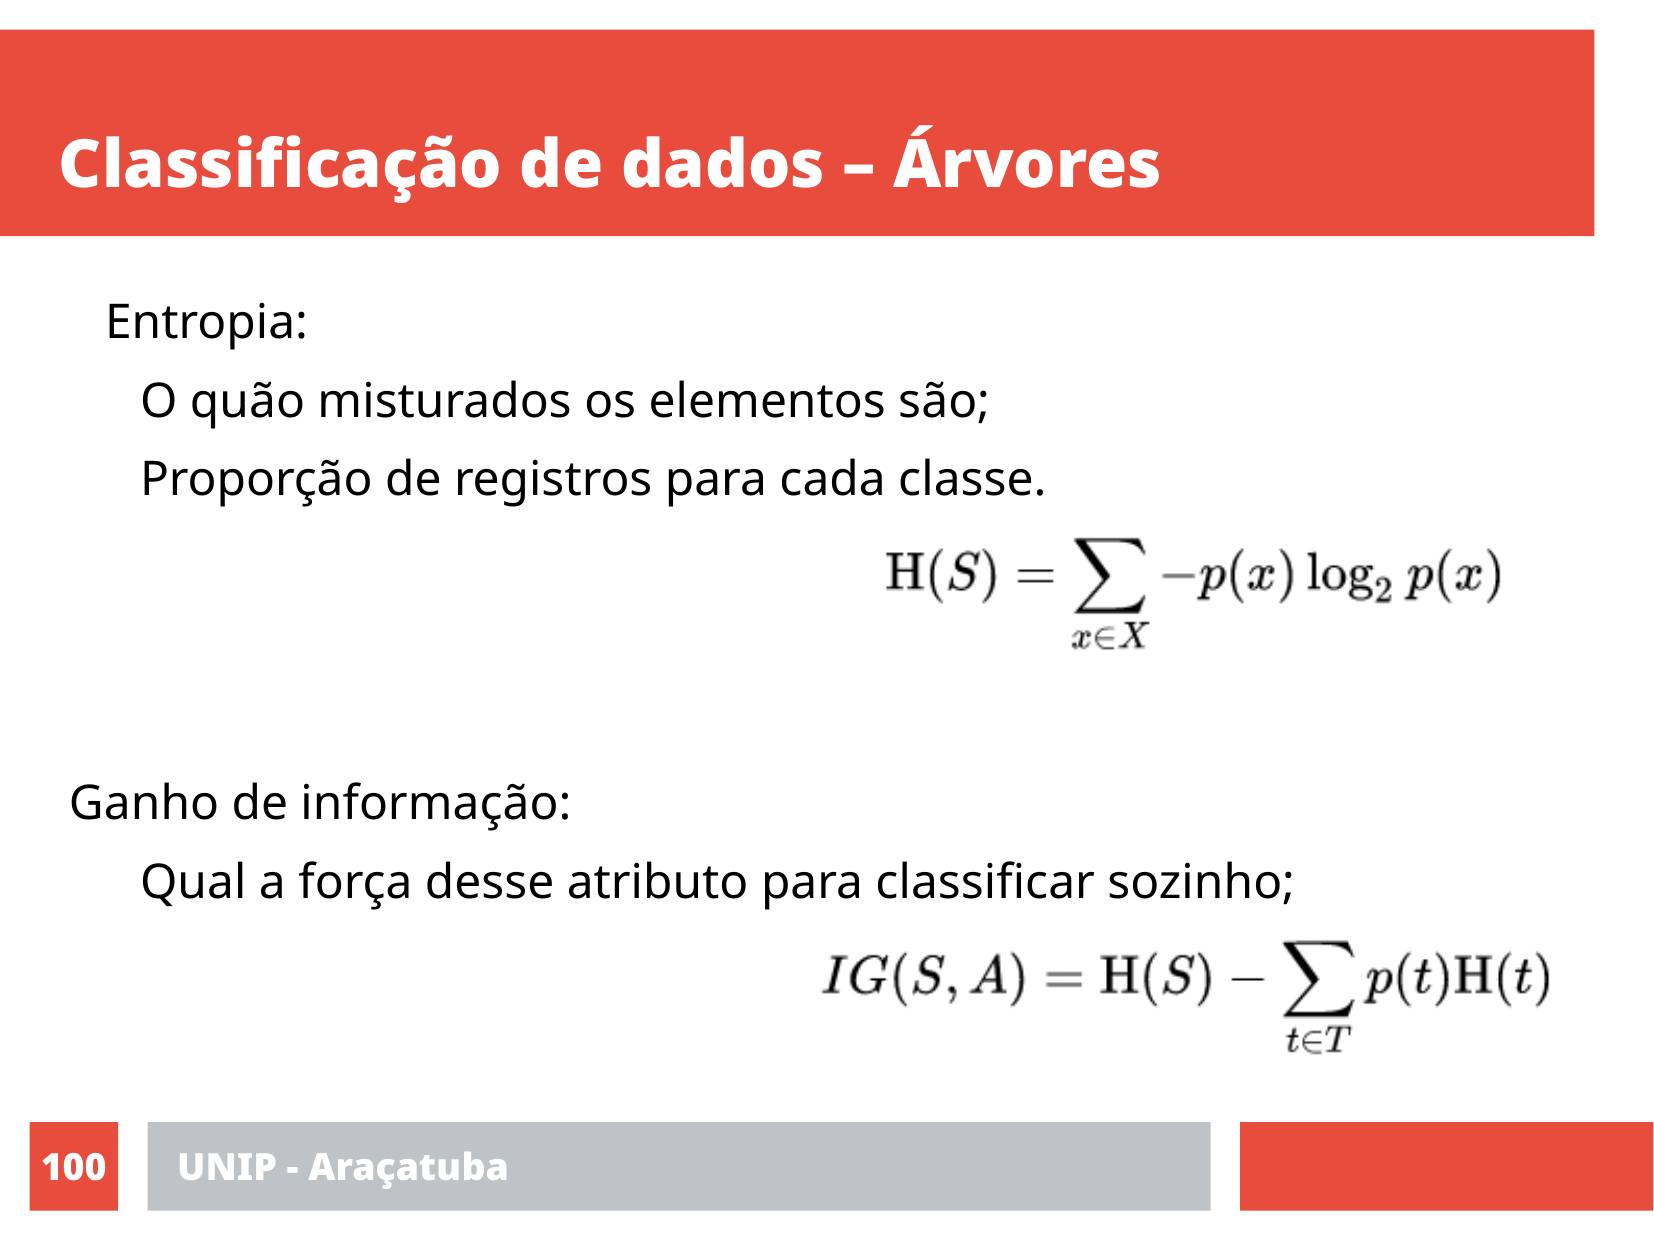

# Classificação de dados – Árvores
Entropia:
	O quão misturados os elementos são;
	Proporção de registros para cada classe.
Ganho de informação:
	Qual a força desse atributo para classificar sozinho;
100
UNIP - Araçatuba